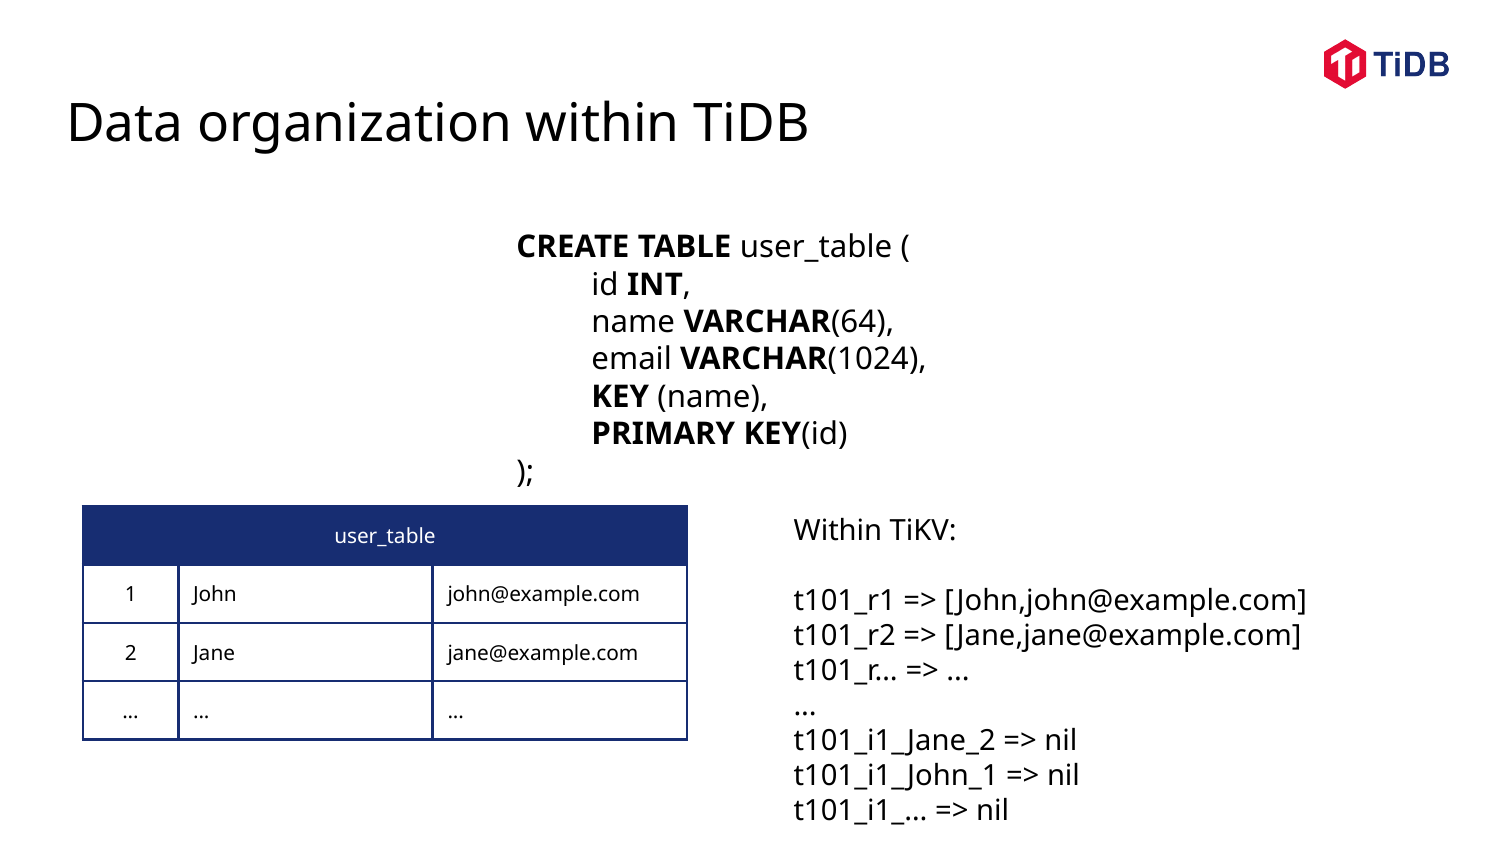

# Data organization within TiDB
CREATE TABLE user_table (
id INT,
name VARCHAR(64),
email VARCHAR(1024),
KEY (name),
PRIMARY KEY(id)
);
Within TiKV:
t101_r1 => [John,john@example.com]
t101_r2 => [Jane,jane@example.com]
t101_r… => ...
...
t101_i1_Jane_2 => nil
t101_i1_John_1 => nil
t101_i1_… => nil
| user\_table | | |
| --- | --- | --- |
| 1 | John | john@example.com |
| 2 | Jane | jane@example.com |
| ... | ... | ... |